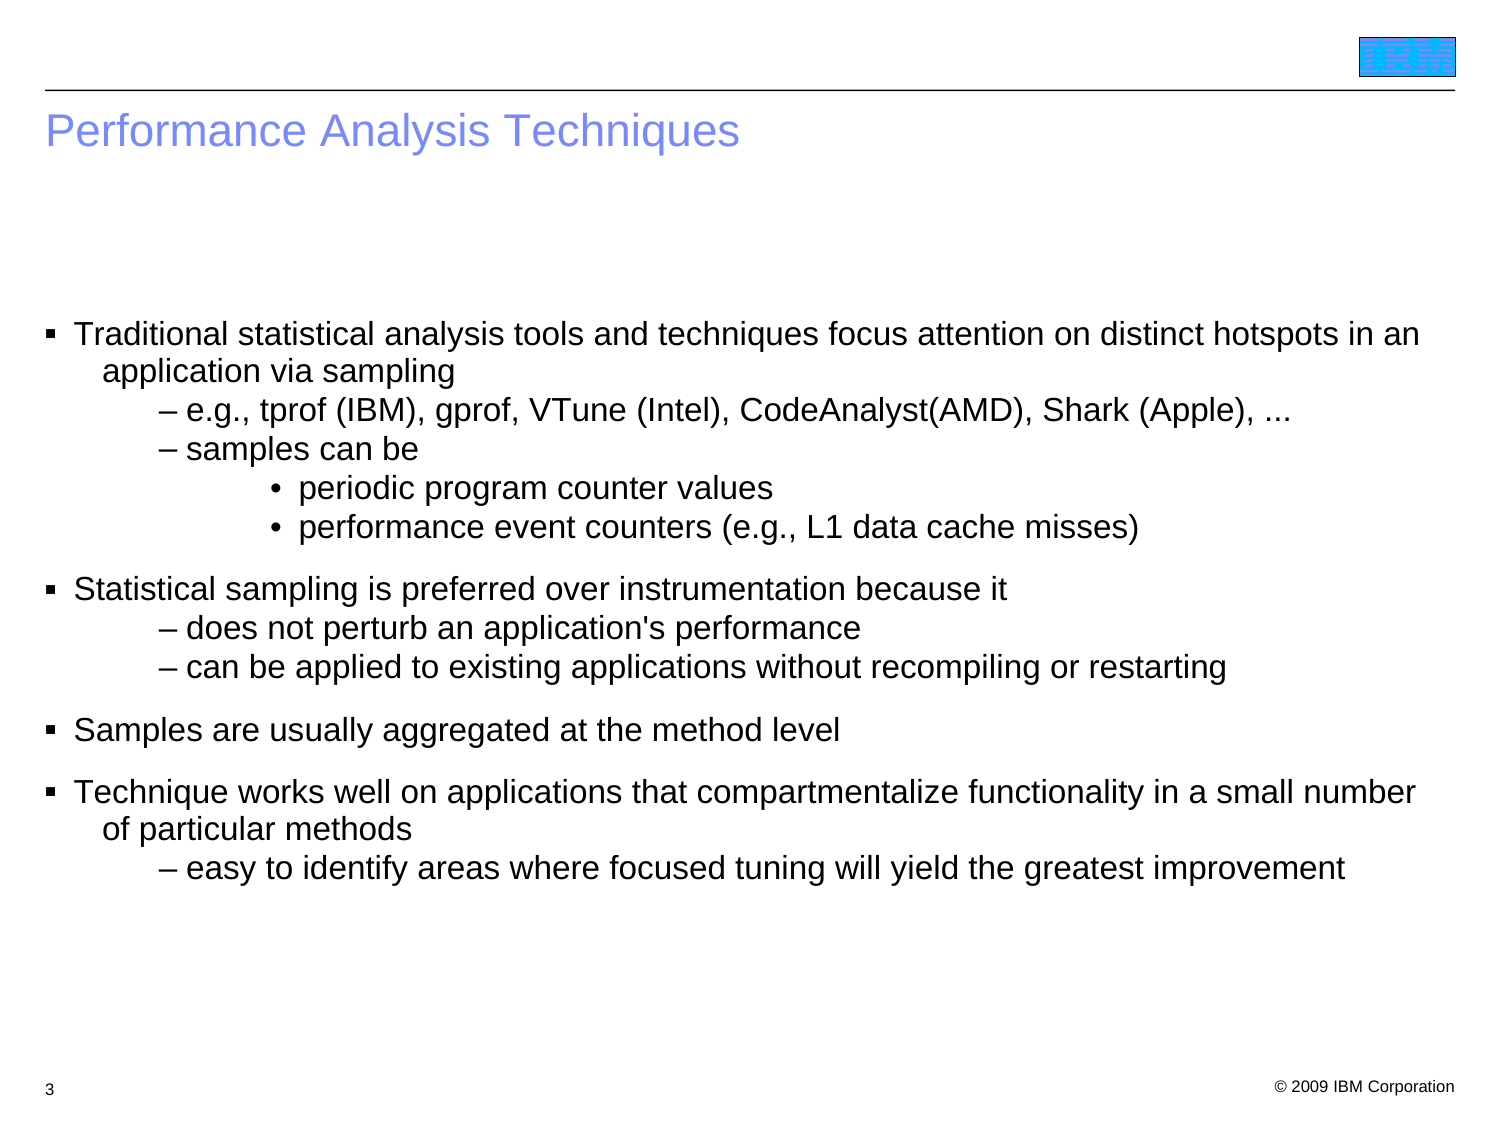

# Performance Analysis Techniques
Traditional statistical analysis tools and techniques focus attention on distinct hotspots in an application via sampling
e.g., tprof (IBM), gprof, VTune (Intel), CodeAnalyst(AMD), Shark (Apple), ...
samples can be
periodic program counter values
performance event counters (e.g., L1 data cache misses)
Statistical sampling is preferred over instrumentation because it
does not perturb an application's performance
can be applied to existing applications without recompiling or restarting
Samples are usually aggregated at the method level
Technique works well on applications that compartmentalize functionality in a small number of particular methods
easy to identify areas where focused tuning will yield the greatest improvement
3